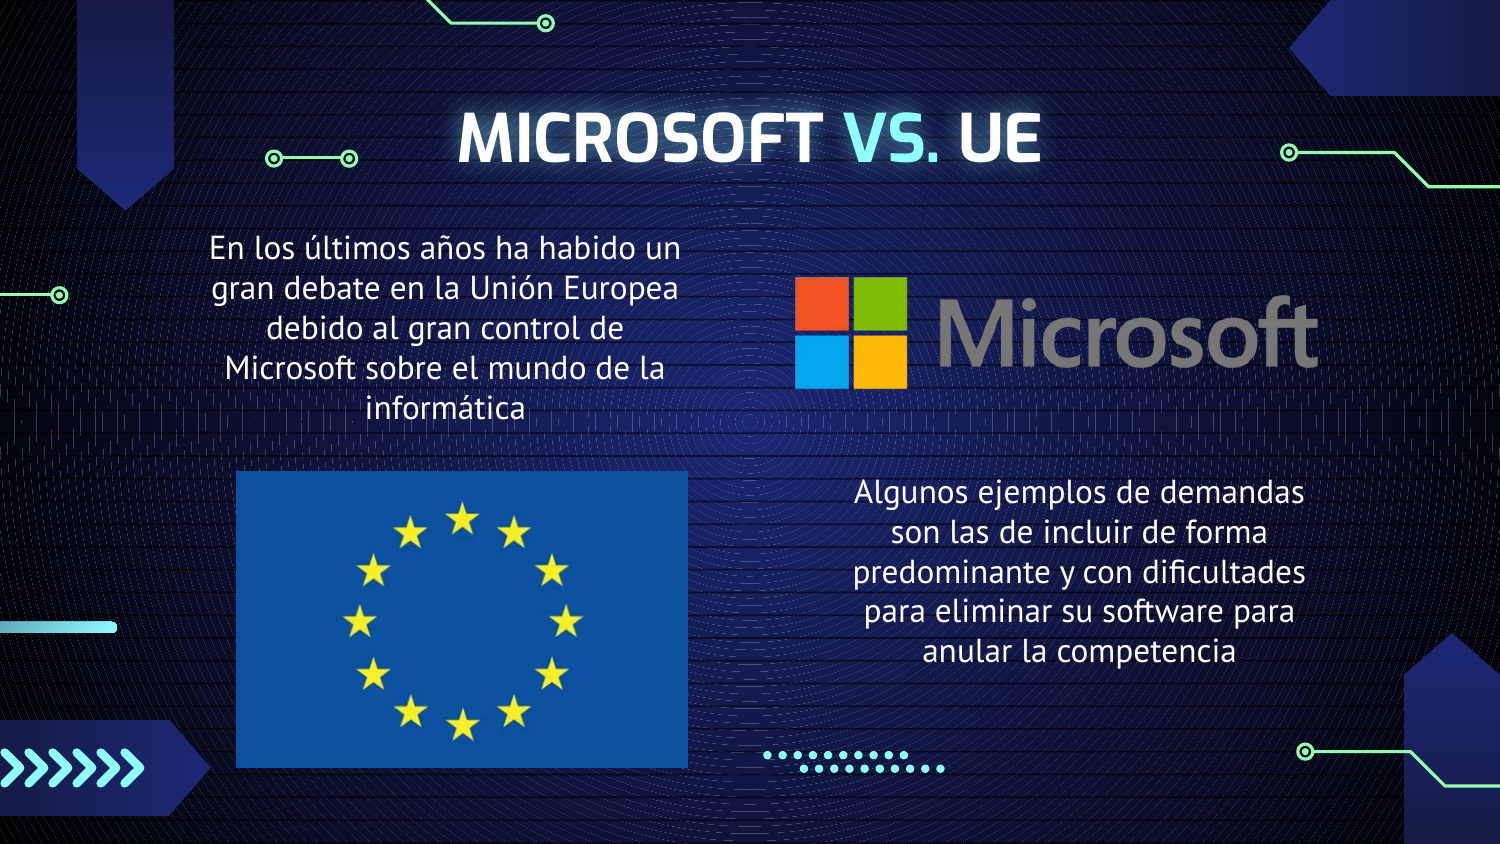

# MICROSOFT VS. UE
En los últimos años ha habido un gran debate en la Unión Europea debido al gran control de Microsoft sobre el mundo de la informática
Algunos ejemplos de demandas son las de incluir de forma predominante y con dificultades para eliminar su software para anular la competencia